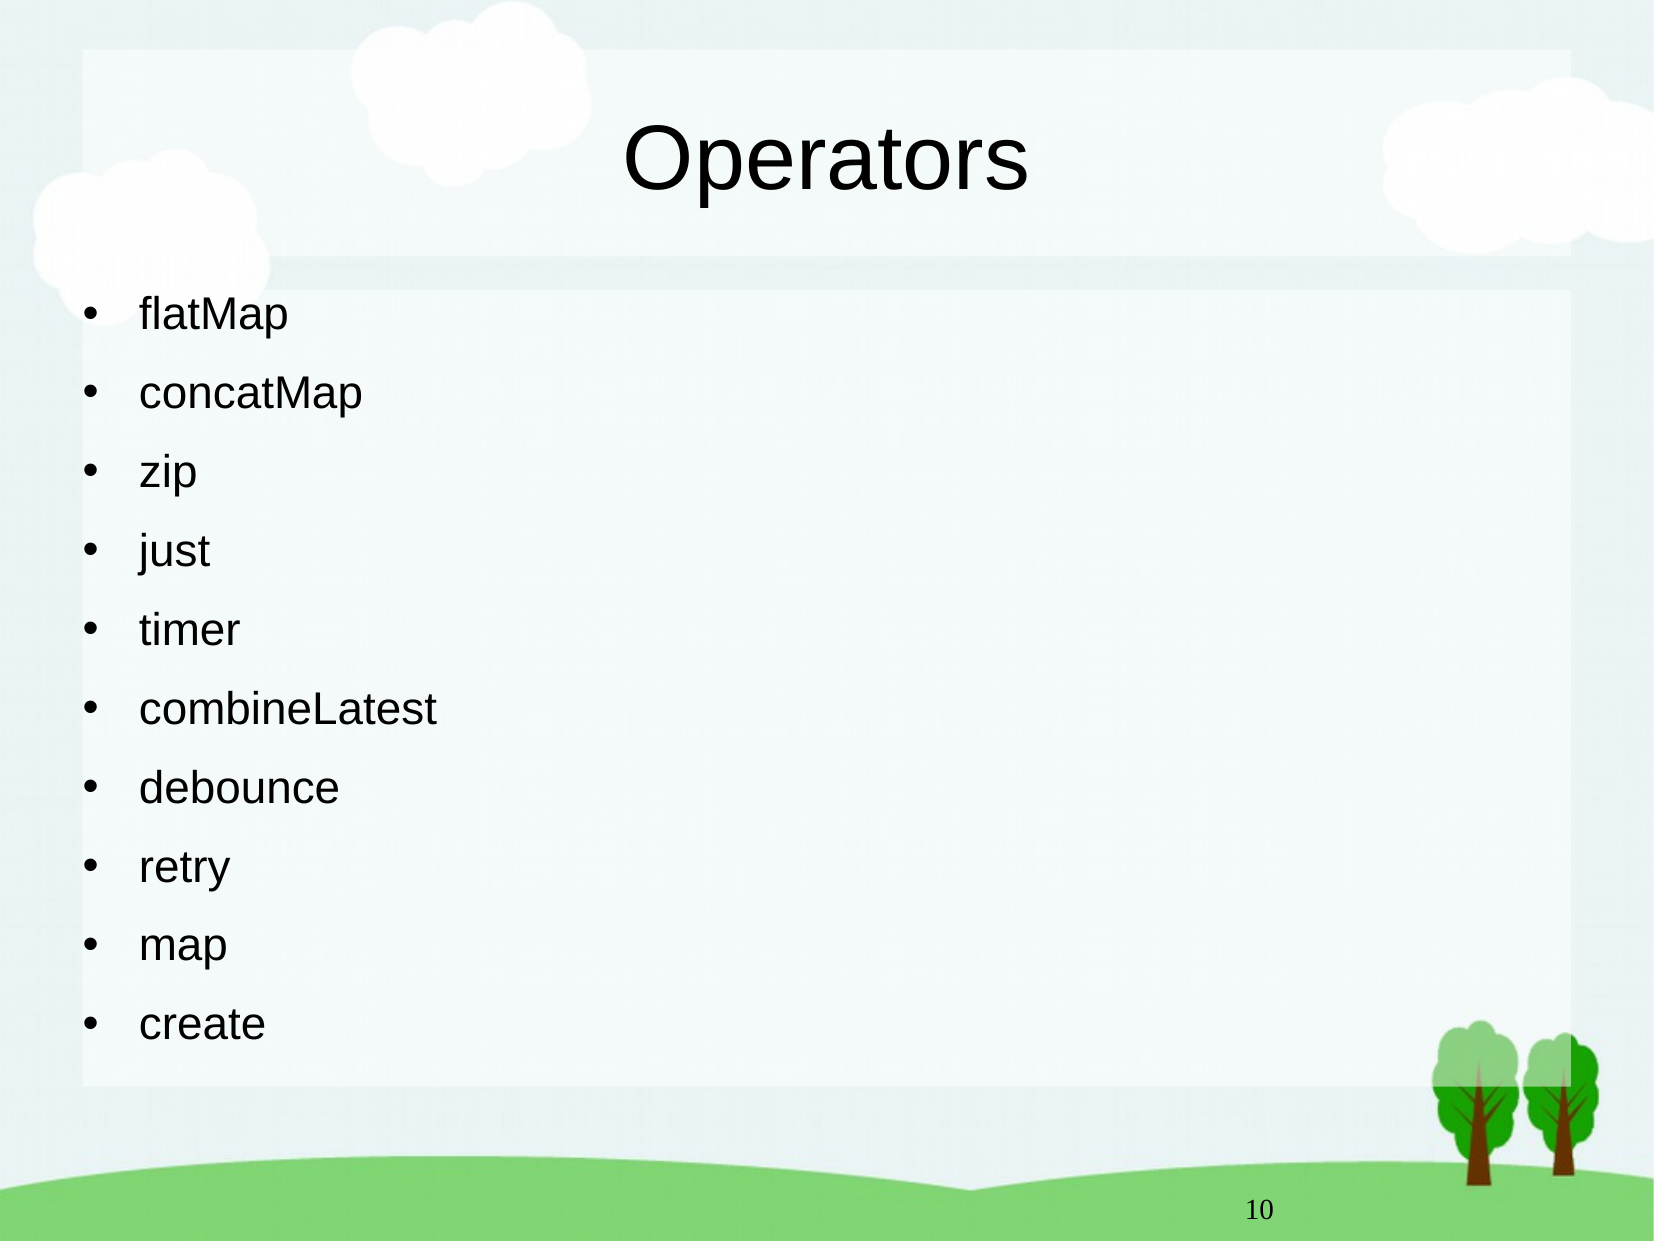

# Operators
flatMap
concatMap
zip
just
timer
combineLatest
debounce
retry
map
create